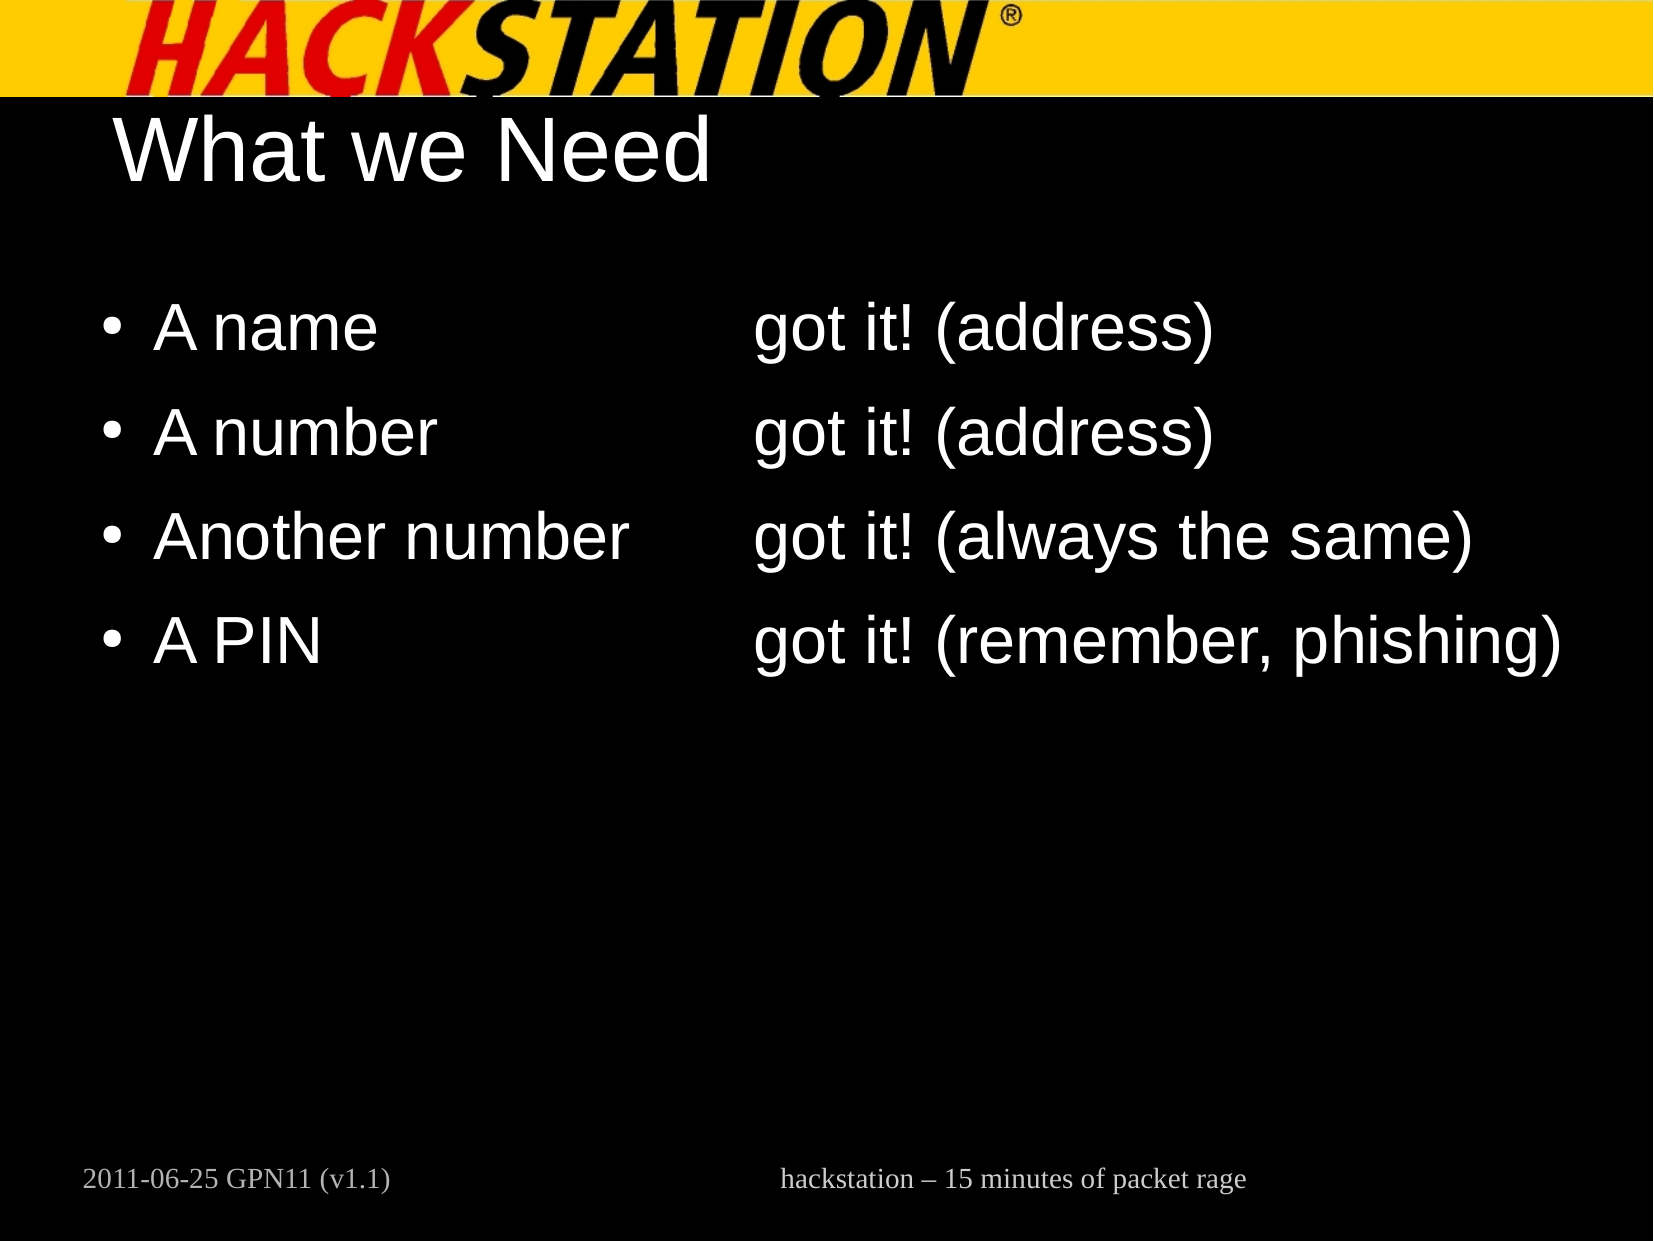

# What we Need
A name					got it! (address)
A number					got it! (address)
Another number		got it! (always the same)
A PIN						got it! (remember, phishing)